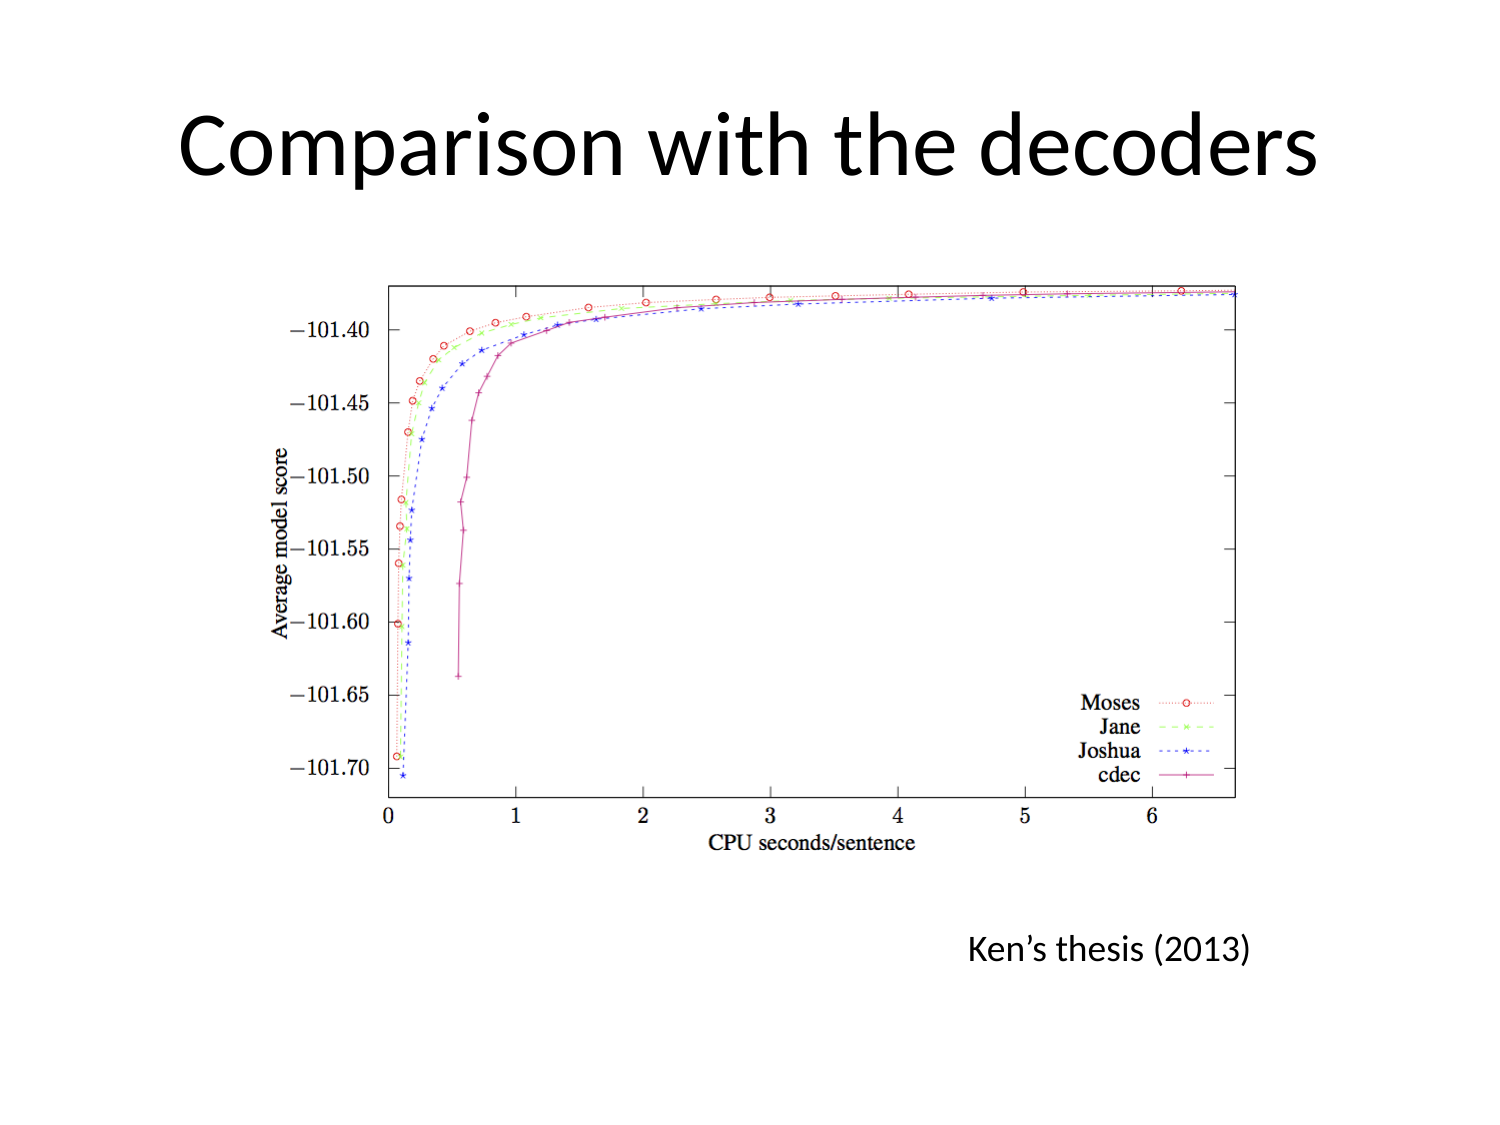

# Comparison with the decoders
Ken’s thesis (2013)